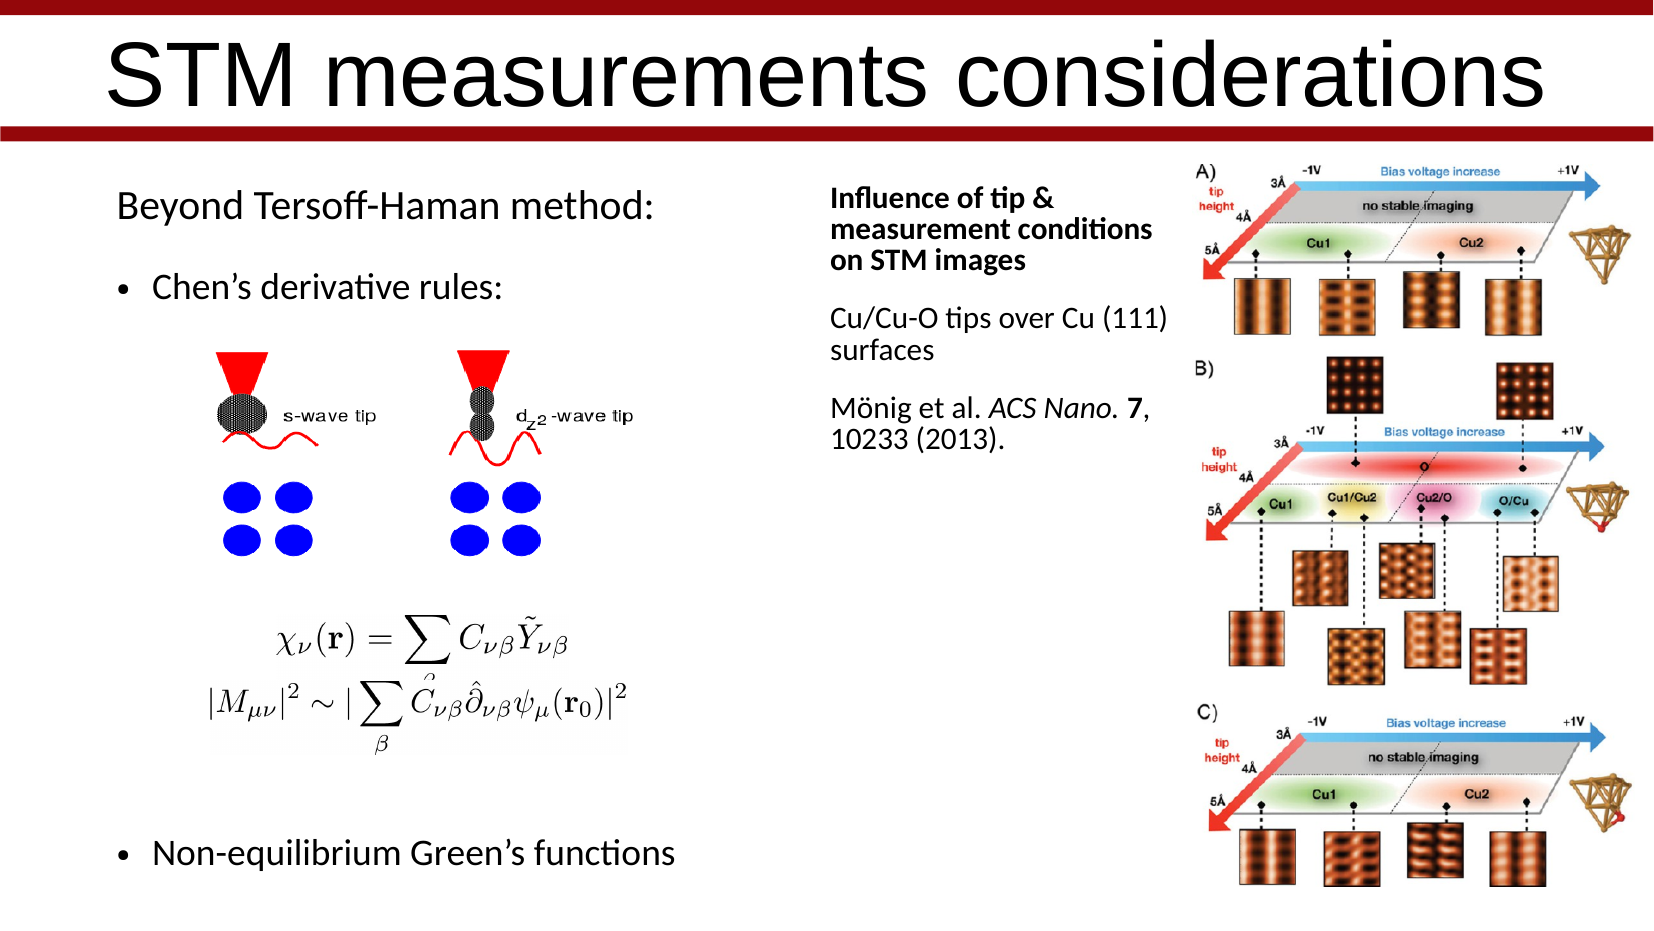

# STM measurements considerations
Influence of tip & measurement conditions on STM images
Cu/Cu-O tips over Cu (111) surfaces
Mönig et al. ACS Nano. 7, 10233 (2013).
Beyond Tersoff-Haman method:
Chen’s derivative rules:
Non-equilibrium Green’s functions
10